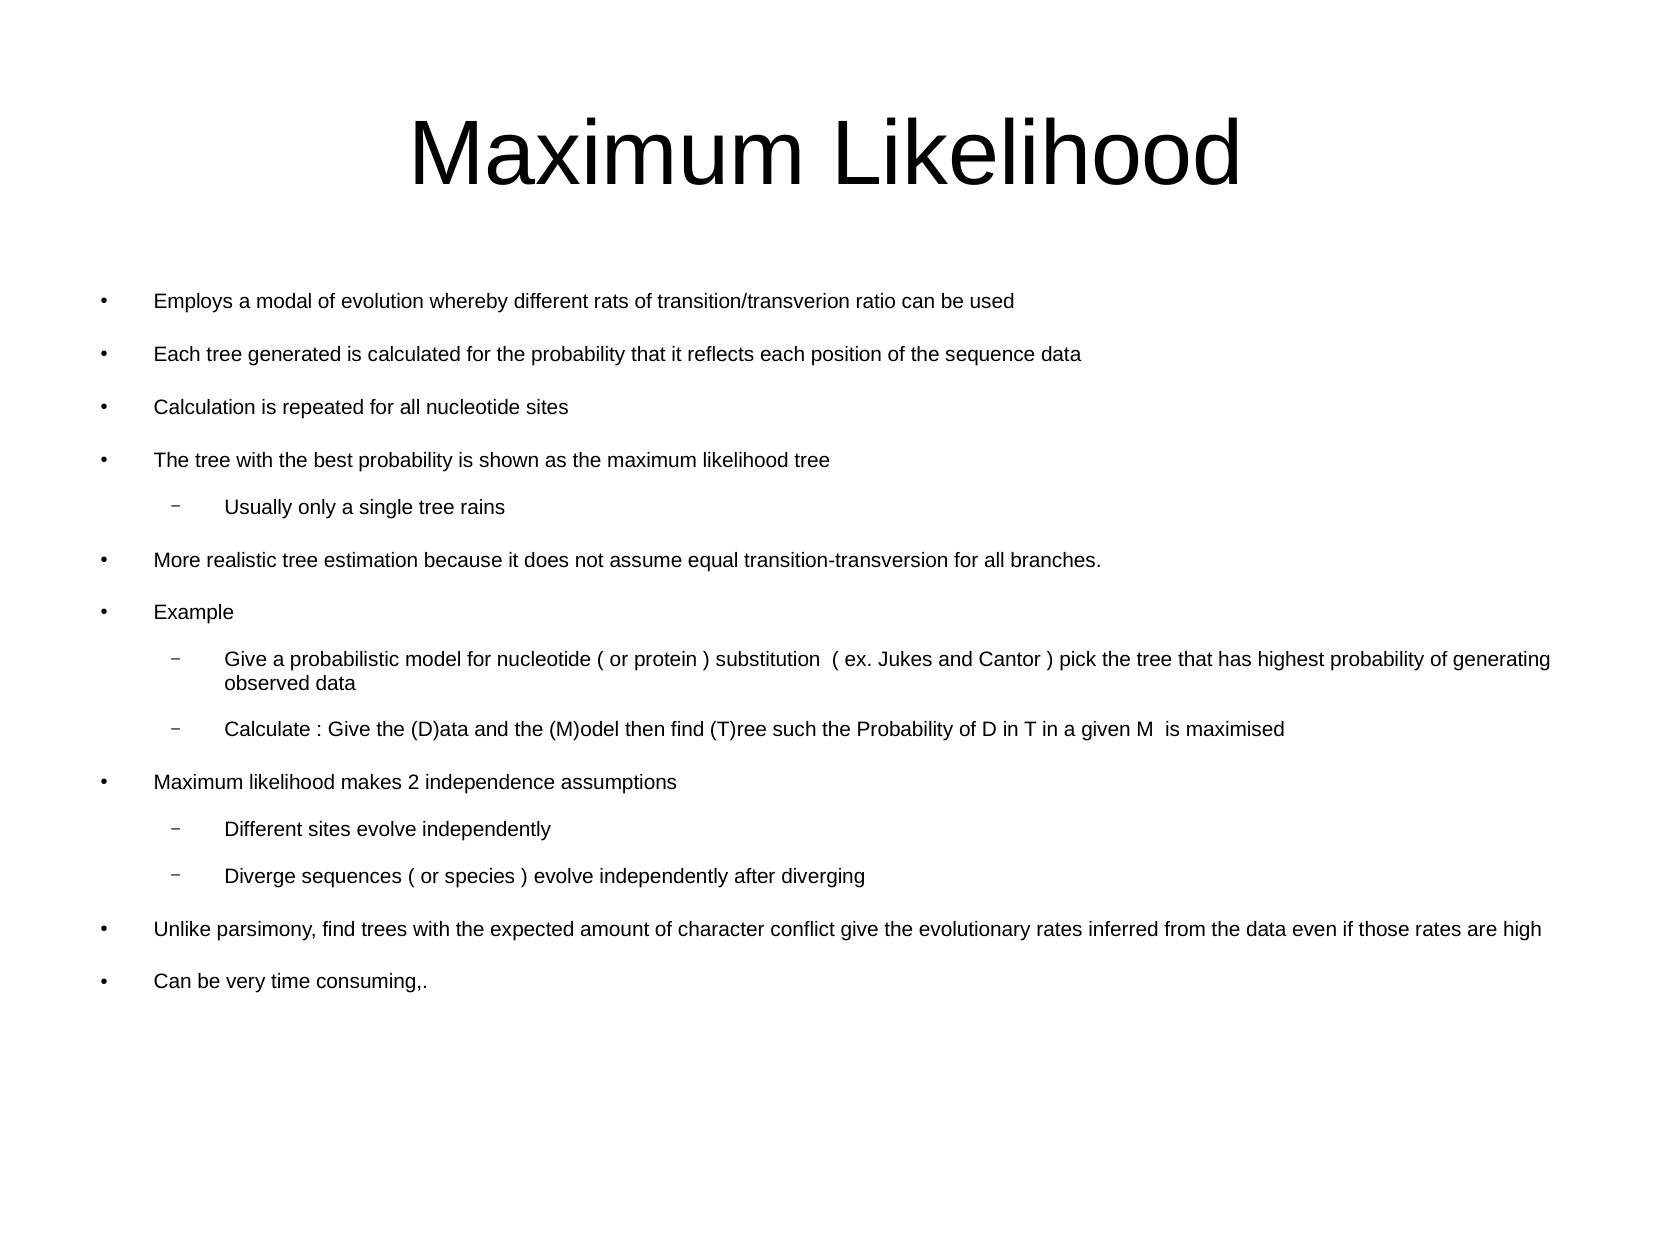

# Maximum Likelihood
Employs a modal of evolution whereby different rats of transition/transverion ratio can be used
Each tree generated is calculated for the probability that it reflects each position of the sequence data
Calculation is repeated for all nucleotide sites
The tree with the best probability is shown as the maximum likelihood tree
Usually only a single tree rains
More realistic tree estimation because it does not assume equal transition-transversion for all branches.
Example
Give a probabilistic model for nucleotide ( or protein ) substitution ( ex. Jukes and Cantor ) pick the tree that has highest probability of generating observed data
Calculate : Give the (D)ata and the (M)odel then find (T)ree such the Probability of D in T in a given M is maximised
Maximum likelihood makes 2 independence assumptions
Different sites evolve independently
Diverge sequences ( or species ) evolve independently after diverging
Unlike parsimony, find trees with the expected amount of character conflict give the evolutionary rates inferred from the data even if those rates are high
Can be very time consuming,.